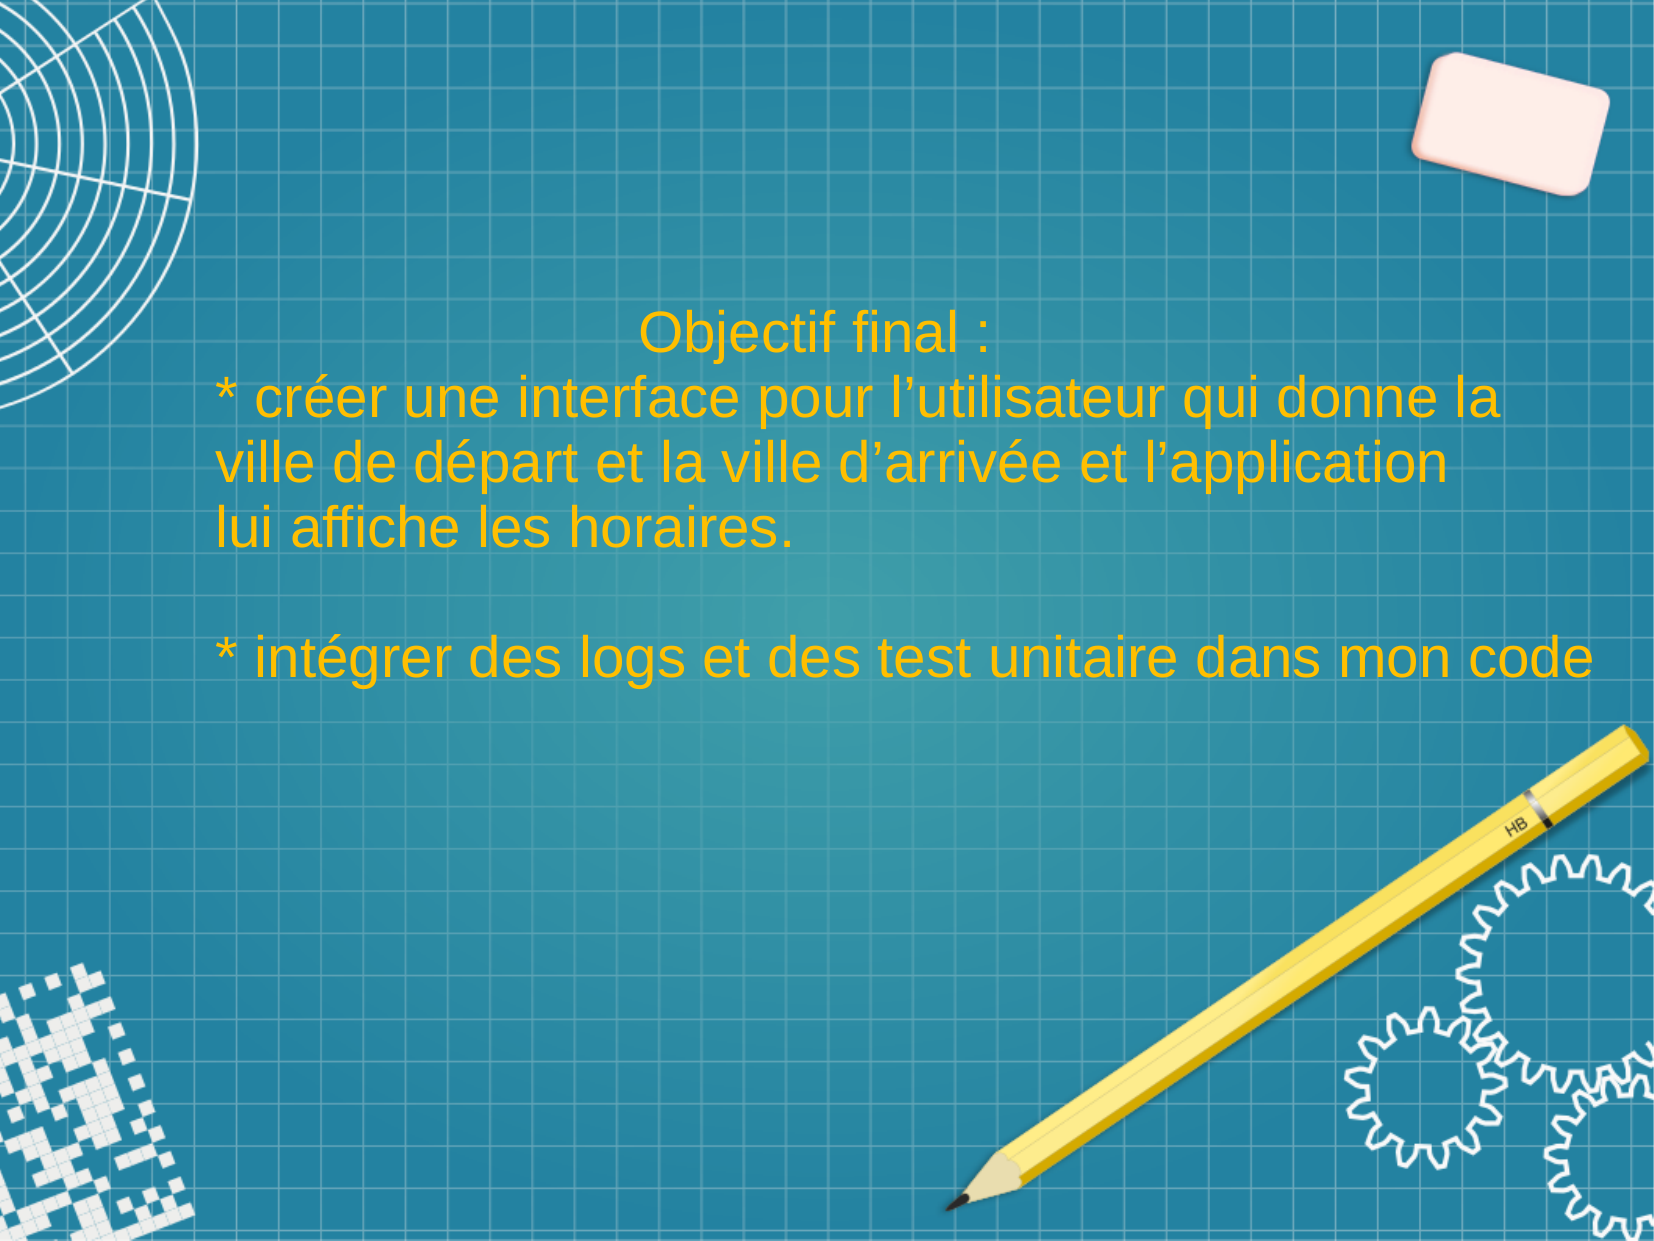

Objectif final :
* créer une interface pour l’utilisateur qui donne la
ville de départ et la ville d’arrivée et l’application
lui affiche les horaires.
* intégrer des logs et des test unitaire dans mon code